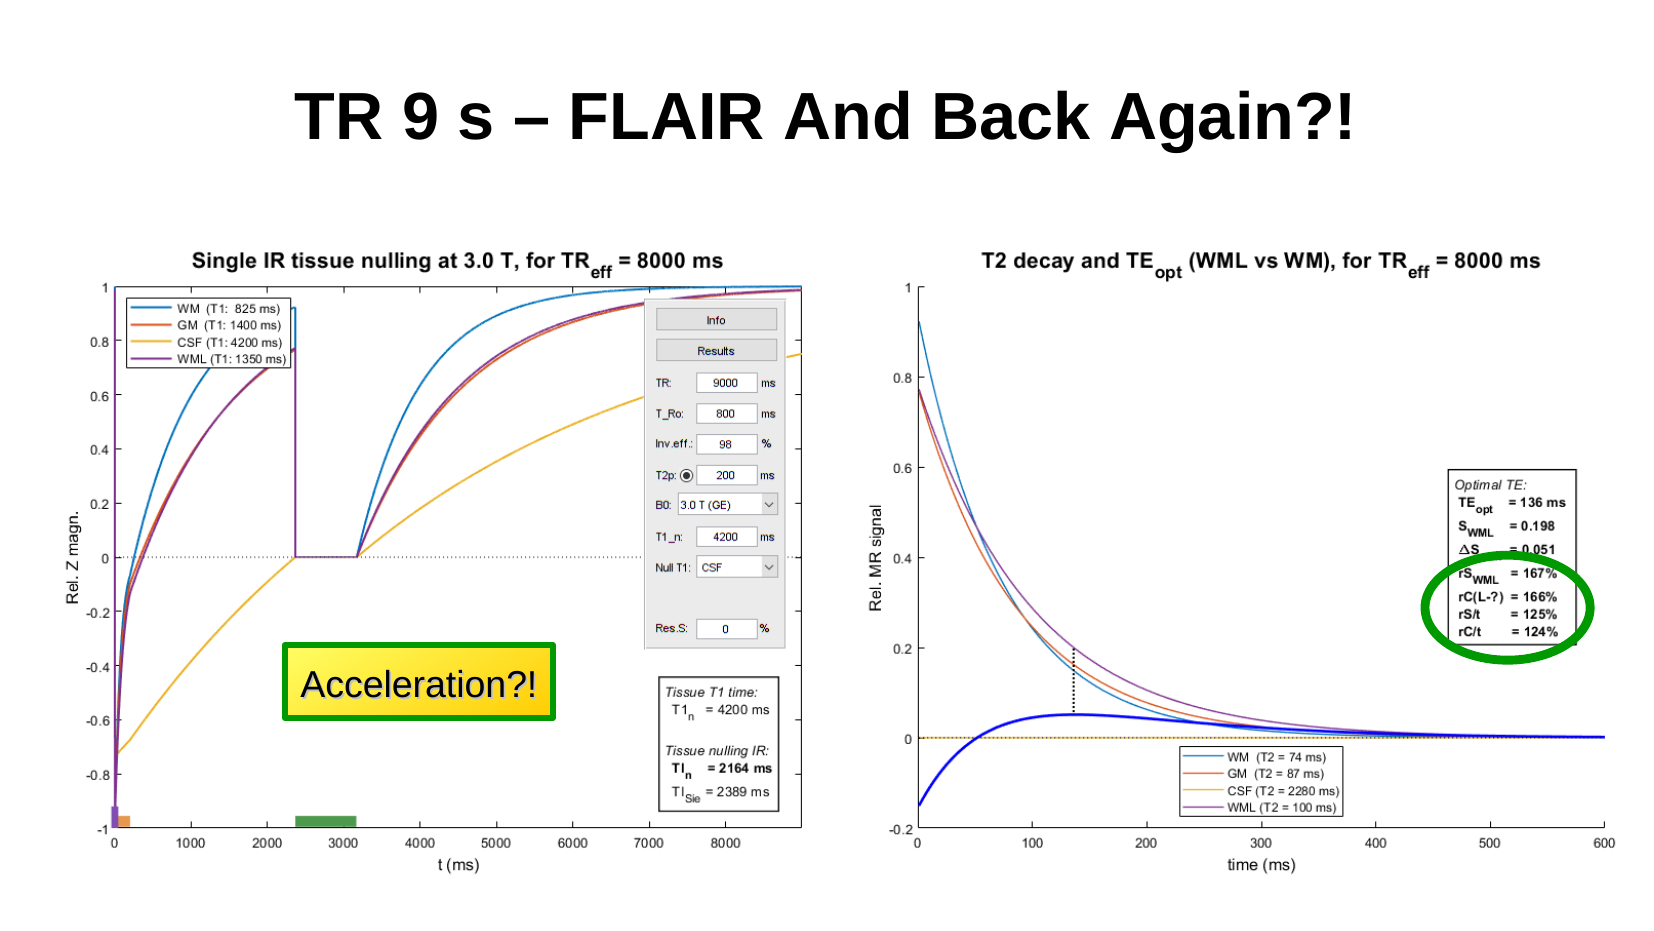

# TR 9 s – FLAIR And Back Again?!
Acceleration?!